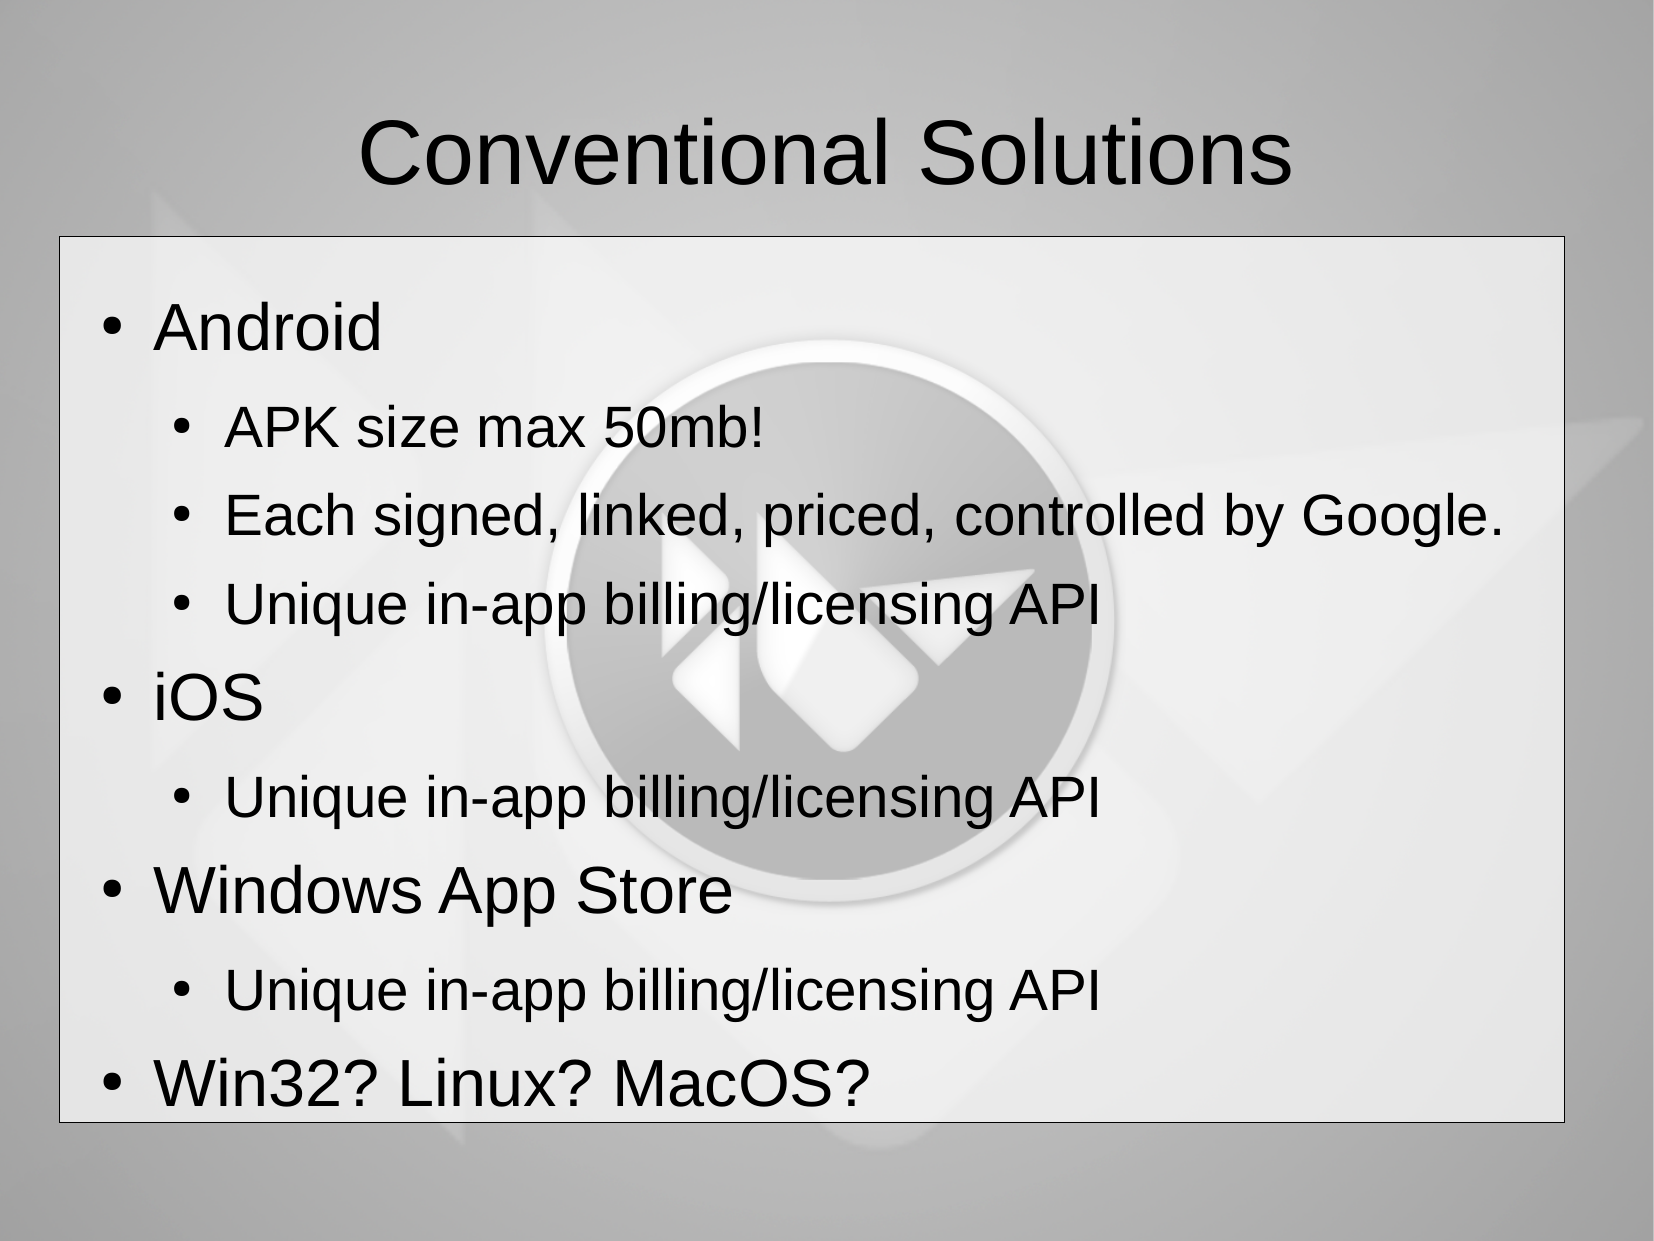

# Conventional Solutions
Android
APK size max 50mb!
Each signed, linked, priced, controlled by Google.
Unique in-app billing/licensing API
iOS
Unique in-app billing/licensing API
Windows App Store
Unique in-app billing/licensing API
Win32? Linux? MacOS?